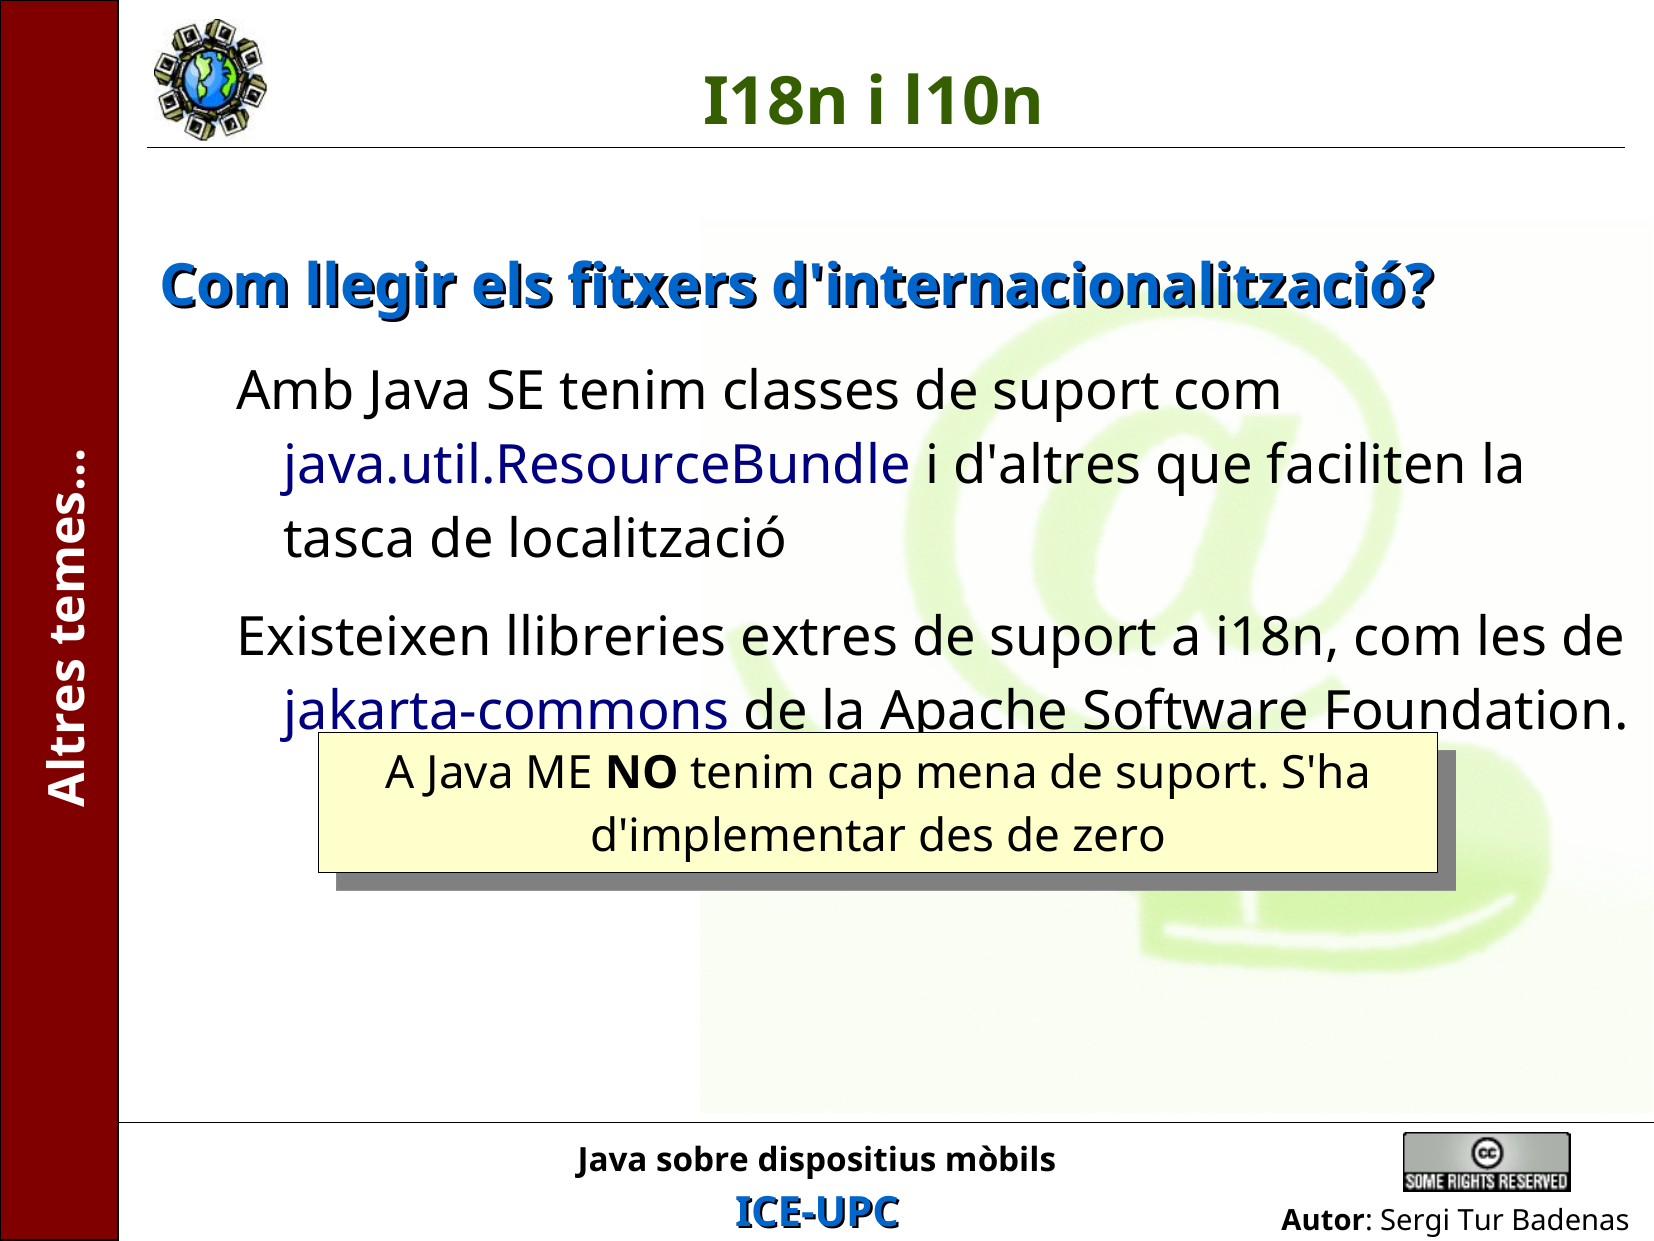

# I18n i l10n
Com llegir els fitxers d'internacionalització?
Amb Java SE tenim classes de suport com java.util.ResourceBundle i d'altres que faciliten la tasca de localització
Existeixen llibreries extres de suport a i18n, com les de jakarta-commons de la Apache Software Foundation.
A Java ME NO tenim cap mena de suport. S'ha d'implementar des de zero